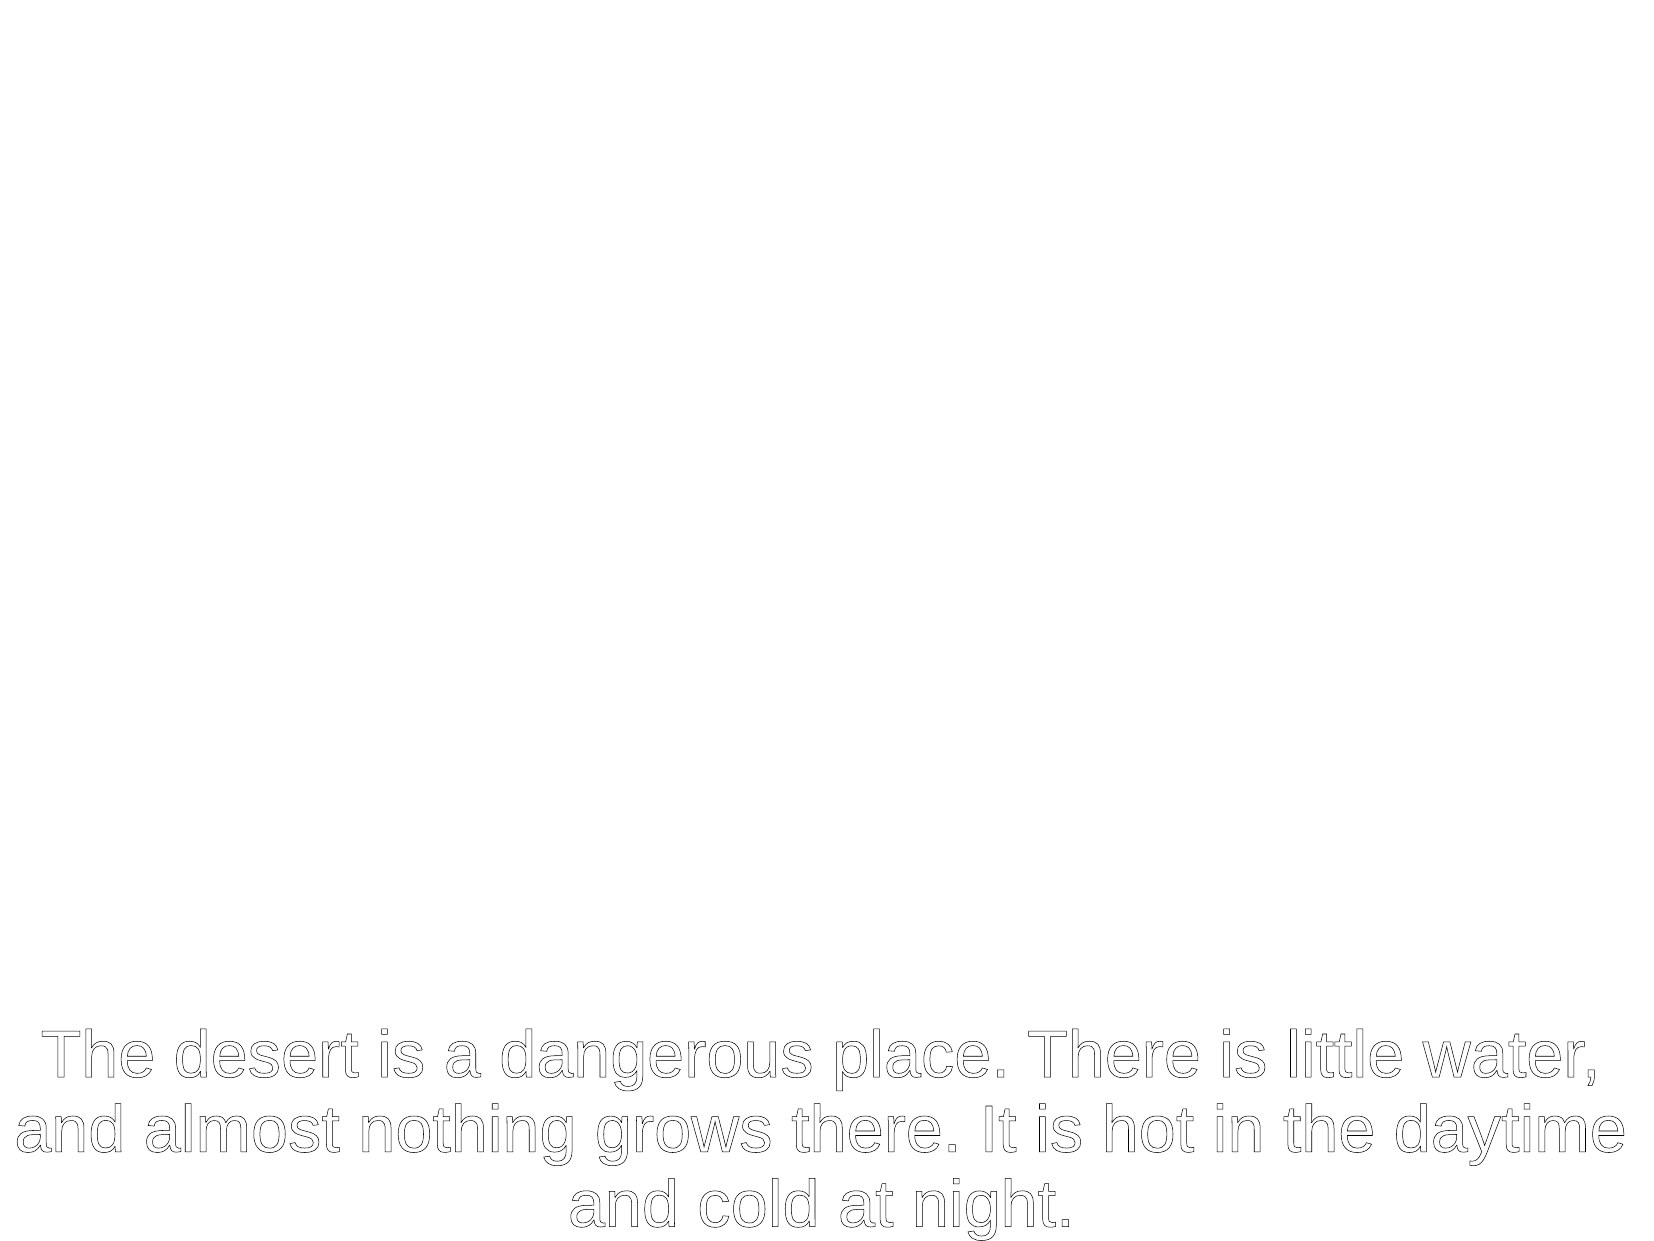

# The desert is a dangerous place. There is little water, and almost nothing grows there. It is hot in the daytime and cold at night.